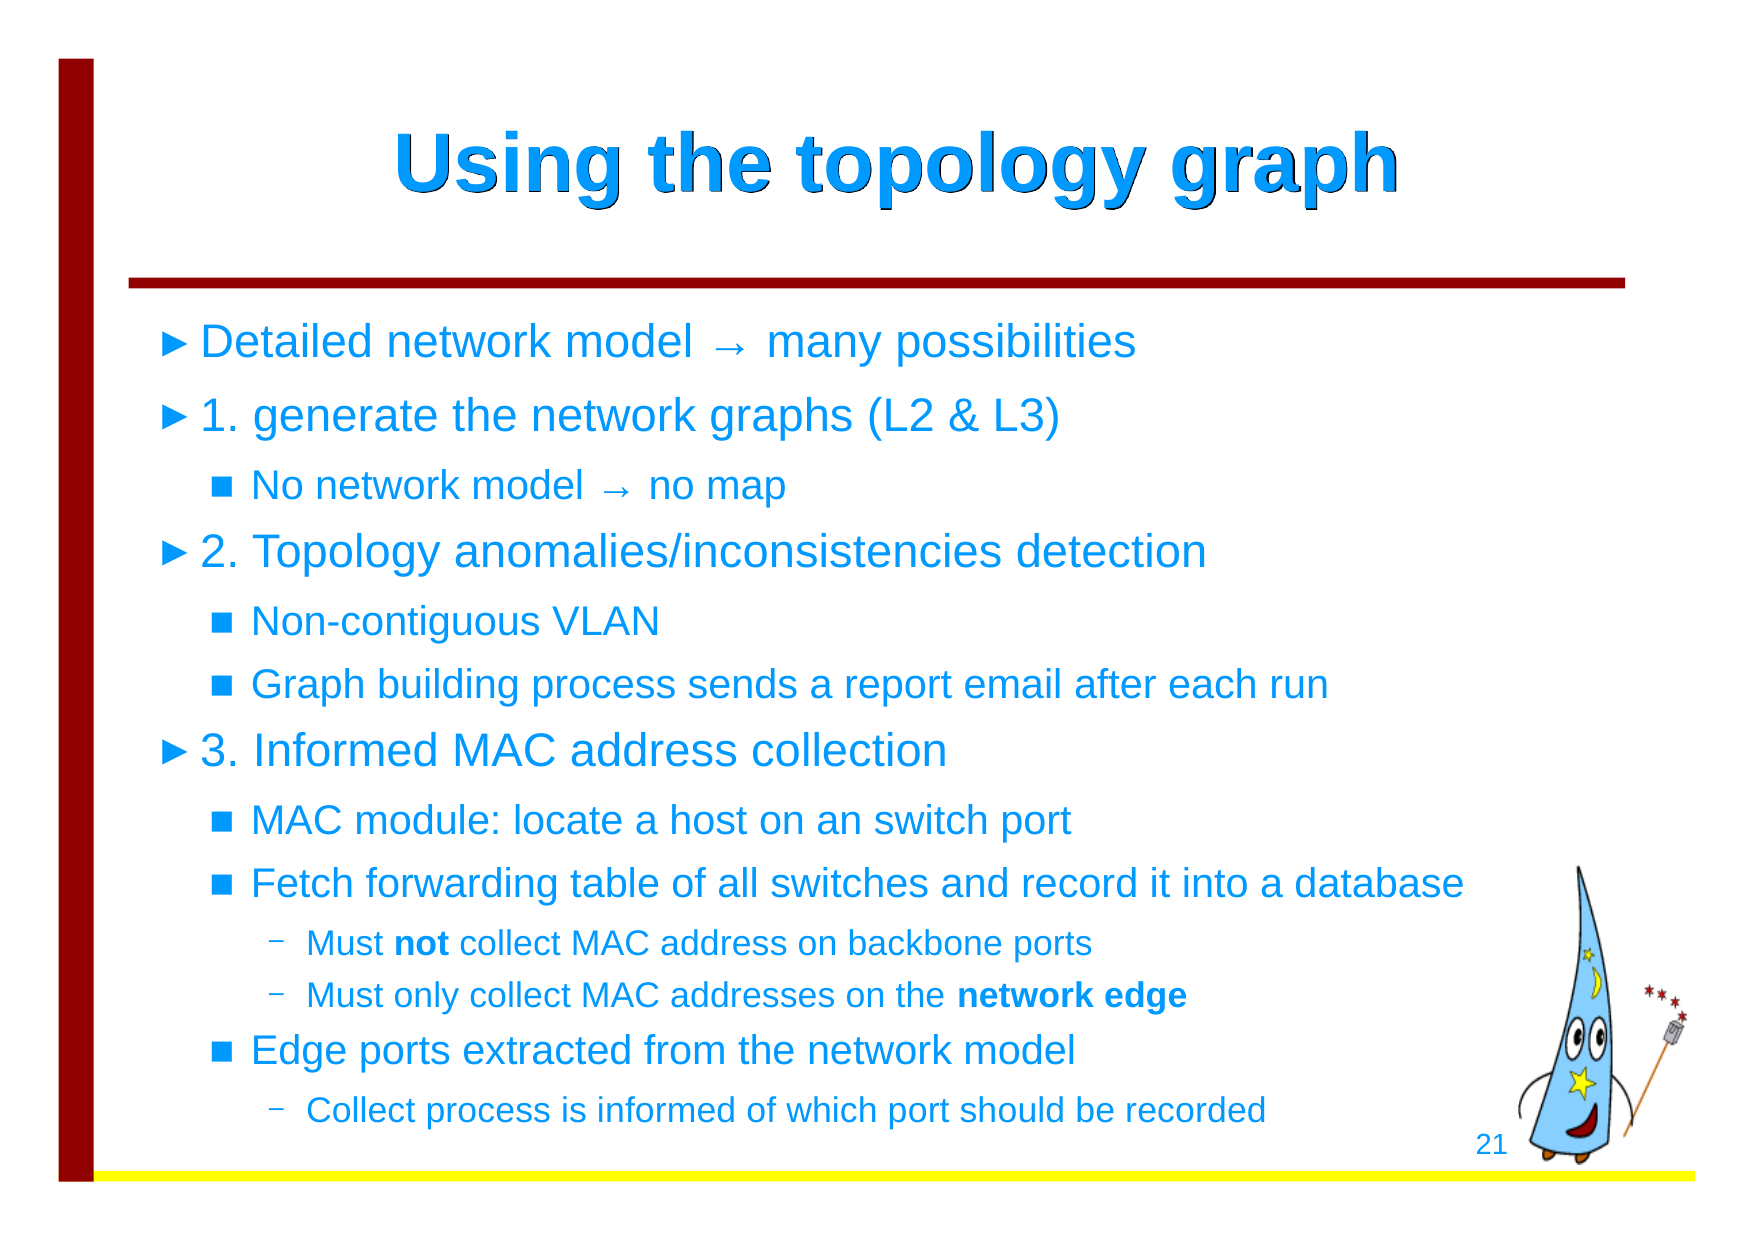

# Using the topology graph
Detailed network model → many possibilities
1. generate the network graphs (L2 & L3)
No network model → no map
2. Topology anomalies/inconsistencies detection
Non-contiguous VLAN
Graph building process sends a report email after each run
3. Informed MAC address collection
MAC module: locate a host on an switch port
Fetch forwarding table of all switches and record it into a database
Must not collect MAC address on backbone ports
Must only collect MAC addresses on the network edge
Edge ports extracted from the network model
Collect process is informed of which port should be recorded
21